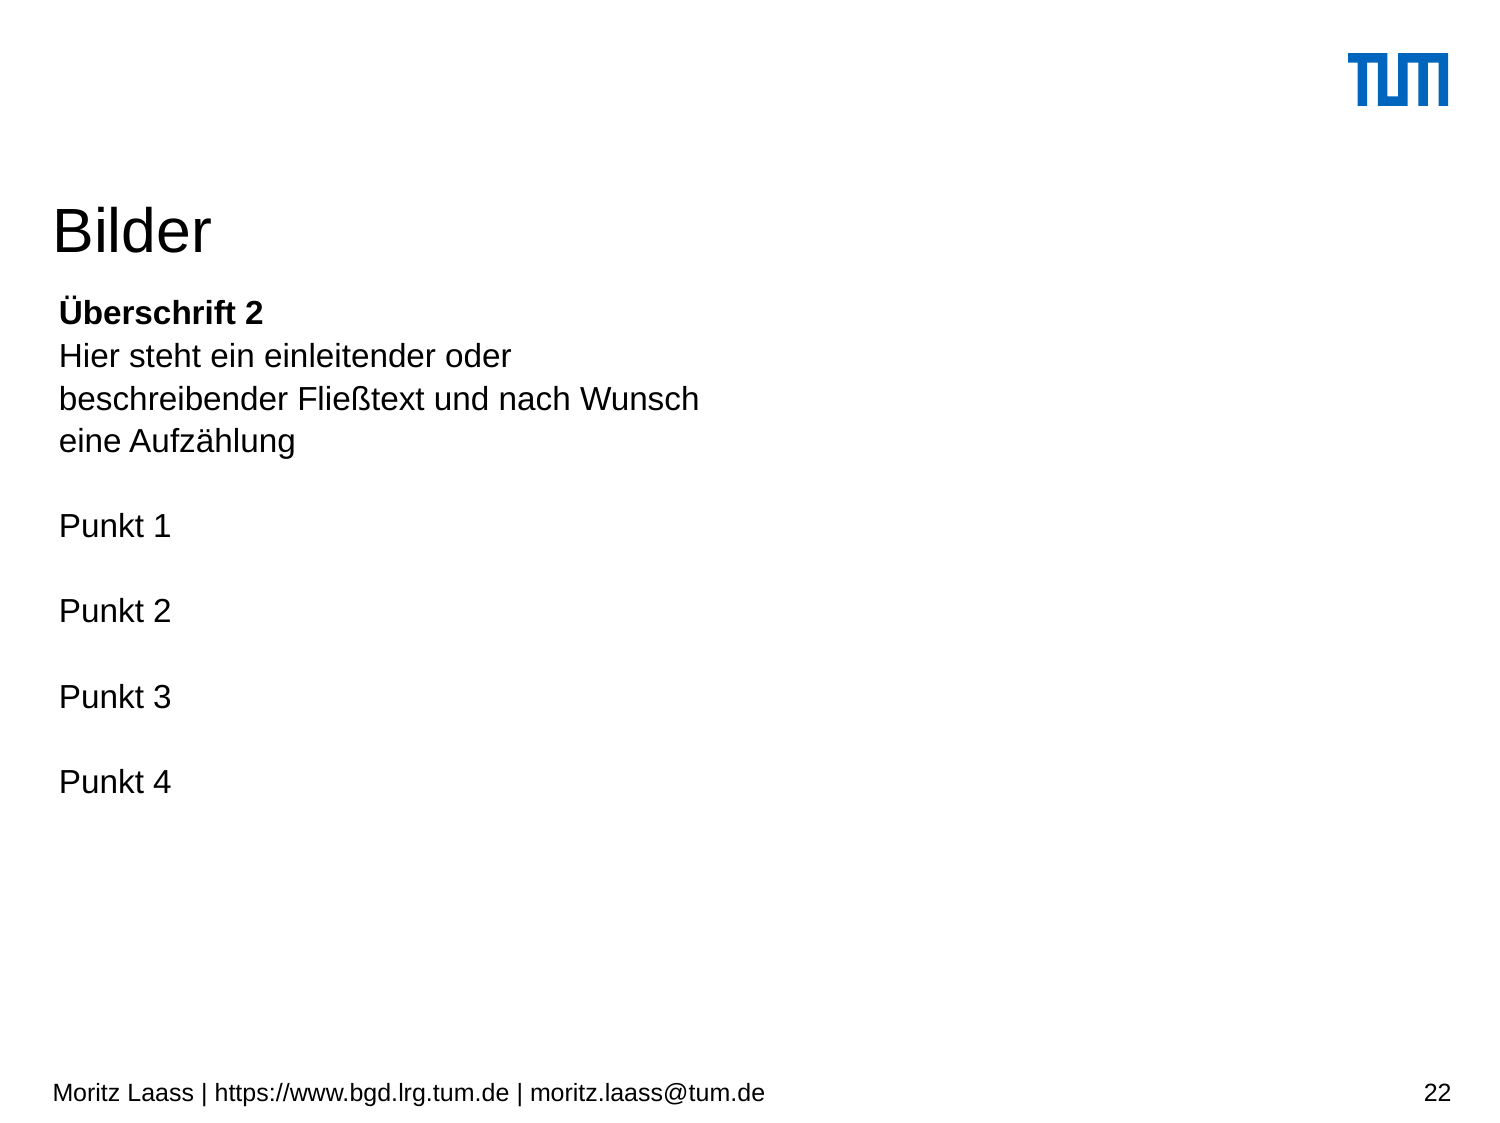

# Bilder
Überschrift 2
Hier steht ein einleitender oder beschreibender Fließtext und nach Wunsch eine Aufzählung
Punkt 1
Punkt 2
Punkt 3
Punkt 4
Moritz Laass | https://www.bgd.lrg.tum.de | moritz.laass@tum.de
22